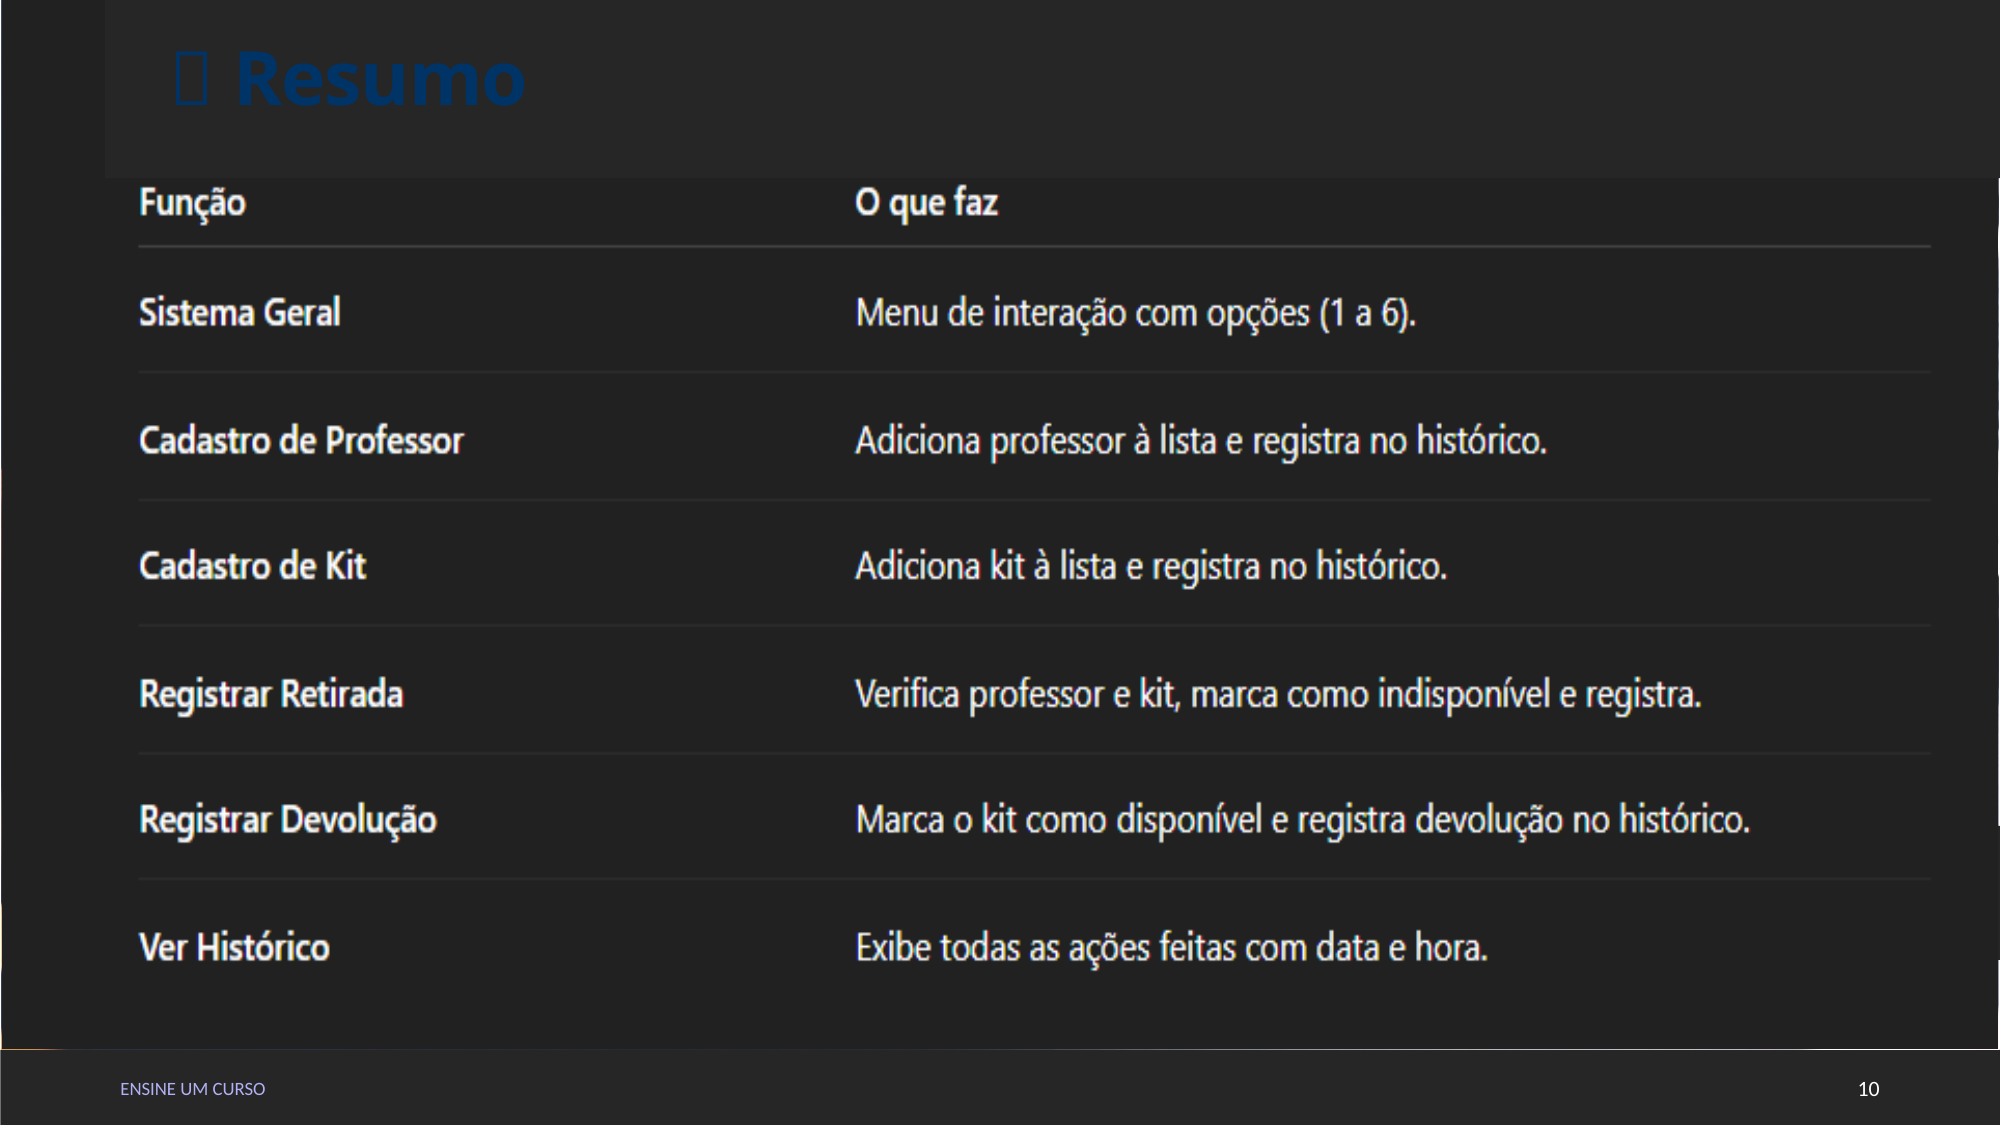

#
✅ Resumo
Eis o que aprendemos
ENSINE UM CURSO